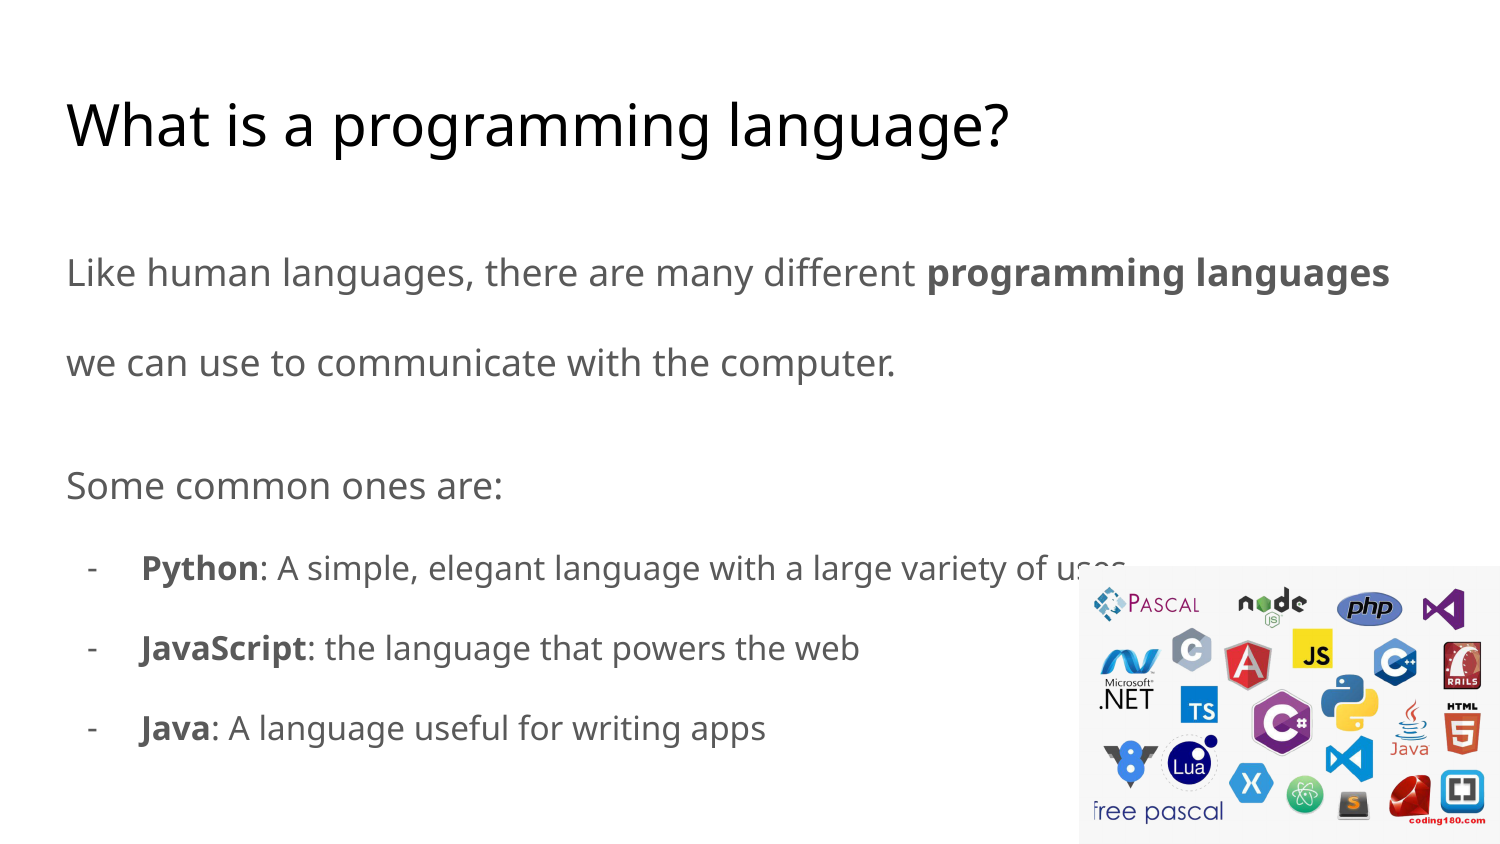

# What is a programming language?
Like human languages, there are many different programming languages we can use to communicate with the computer.
Some common ones are:
Python: A simple, elegant language with a large variety of uses
JavaScript: the language that powers the web
Java: A language useful for writing apps